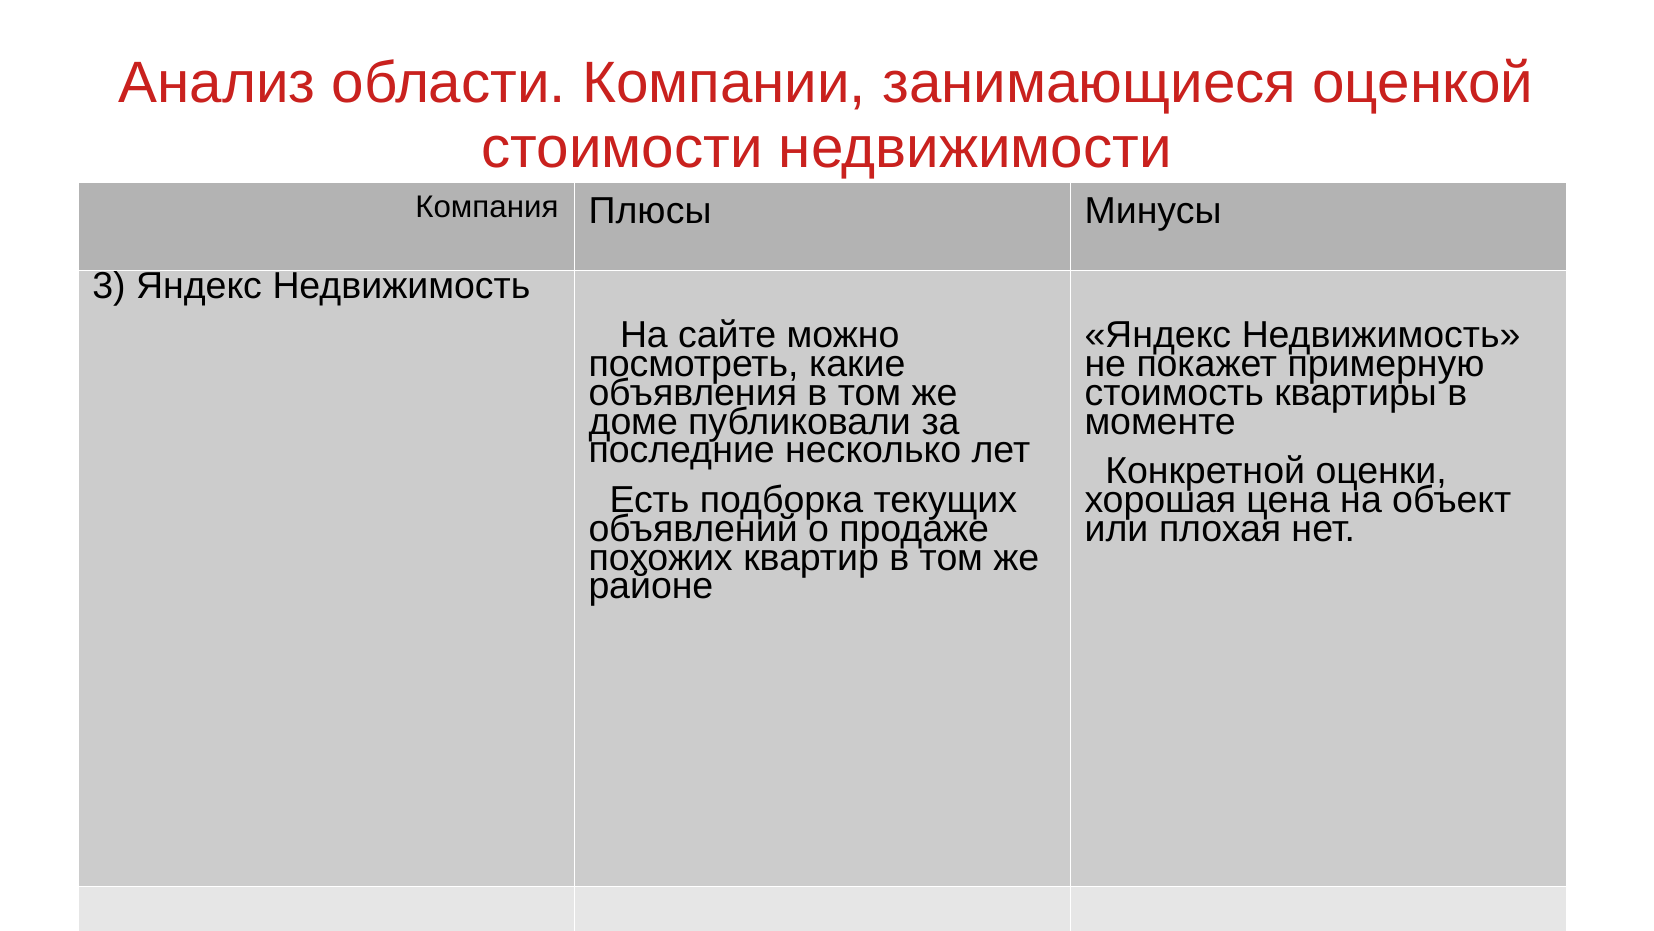

# Анализ области. Компании, занимающиеся оценкой стоимости недвижимости
| Компания | Плюсы | Минусы |
| --- | --- | --- |
| 3) Яндекс Недвижимость | На сайте можно посмотреть, какие объявления в том же доме публиковали за последние несколько лет Есть подборка текущих объявлений о продаже похожих квартир в том же районе | «Яндекс Недвижимость» не покажет примерную стоимость квартиры в моменте Конкретной оценки, хорошая цена на объект или плохая нет. |
| | | |